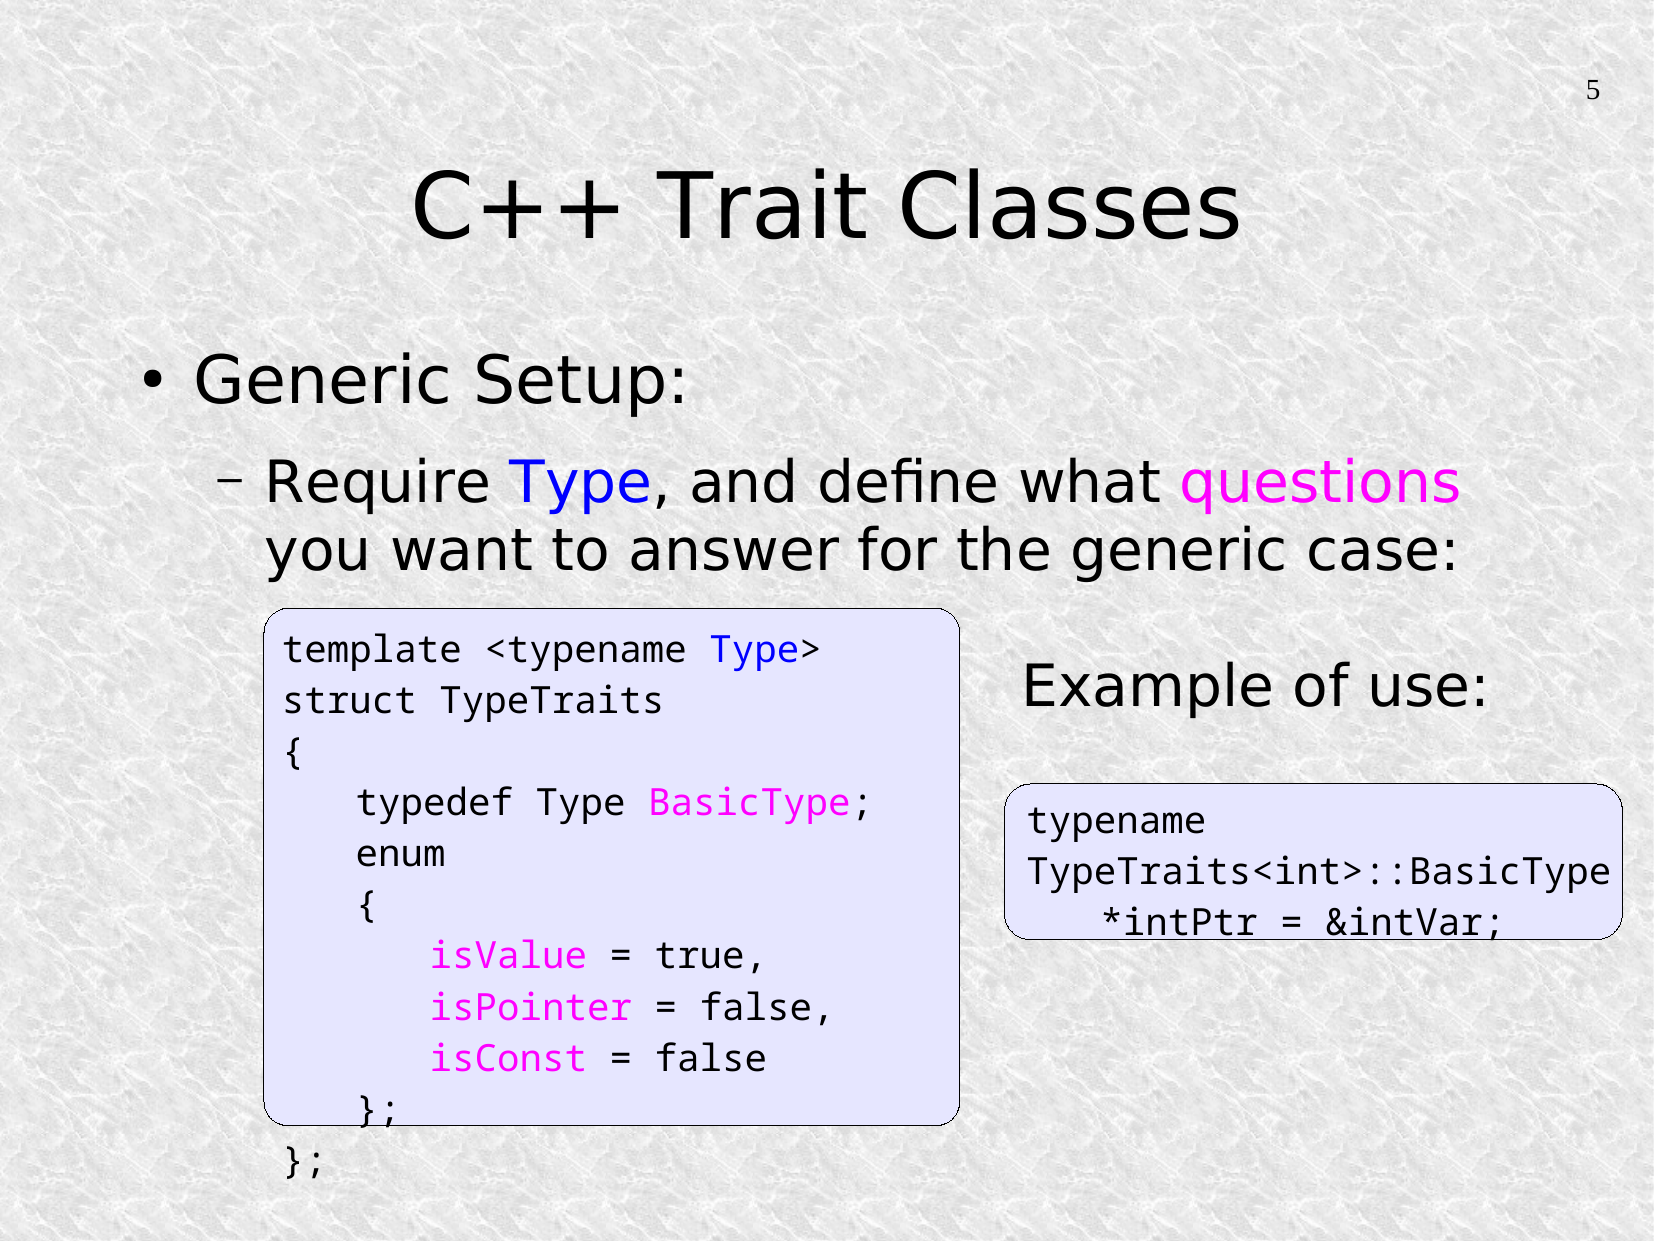

5
# C++ Trait Classes
Generic Setup:
Require Type, and define what questions you want to answer for the generic case:
										 Example of use:
template <typename Type>
struct TypeTraits
{
	typedef Type BasicType;
	enum
	{
		isValue = true,
		isPointer = false,
		isConst = false
	};
};
typename
TypeTraits<int>::BasicType
	*intPtr = &intVar;